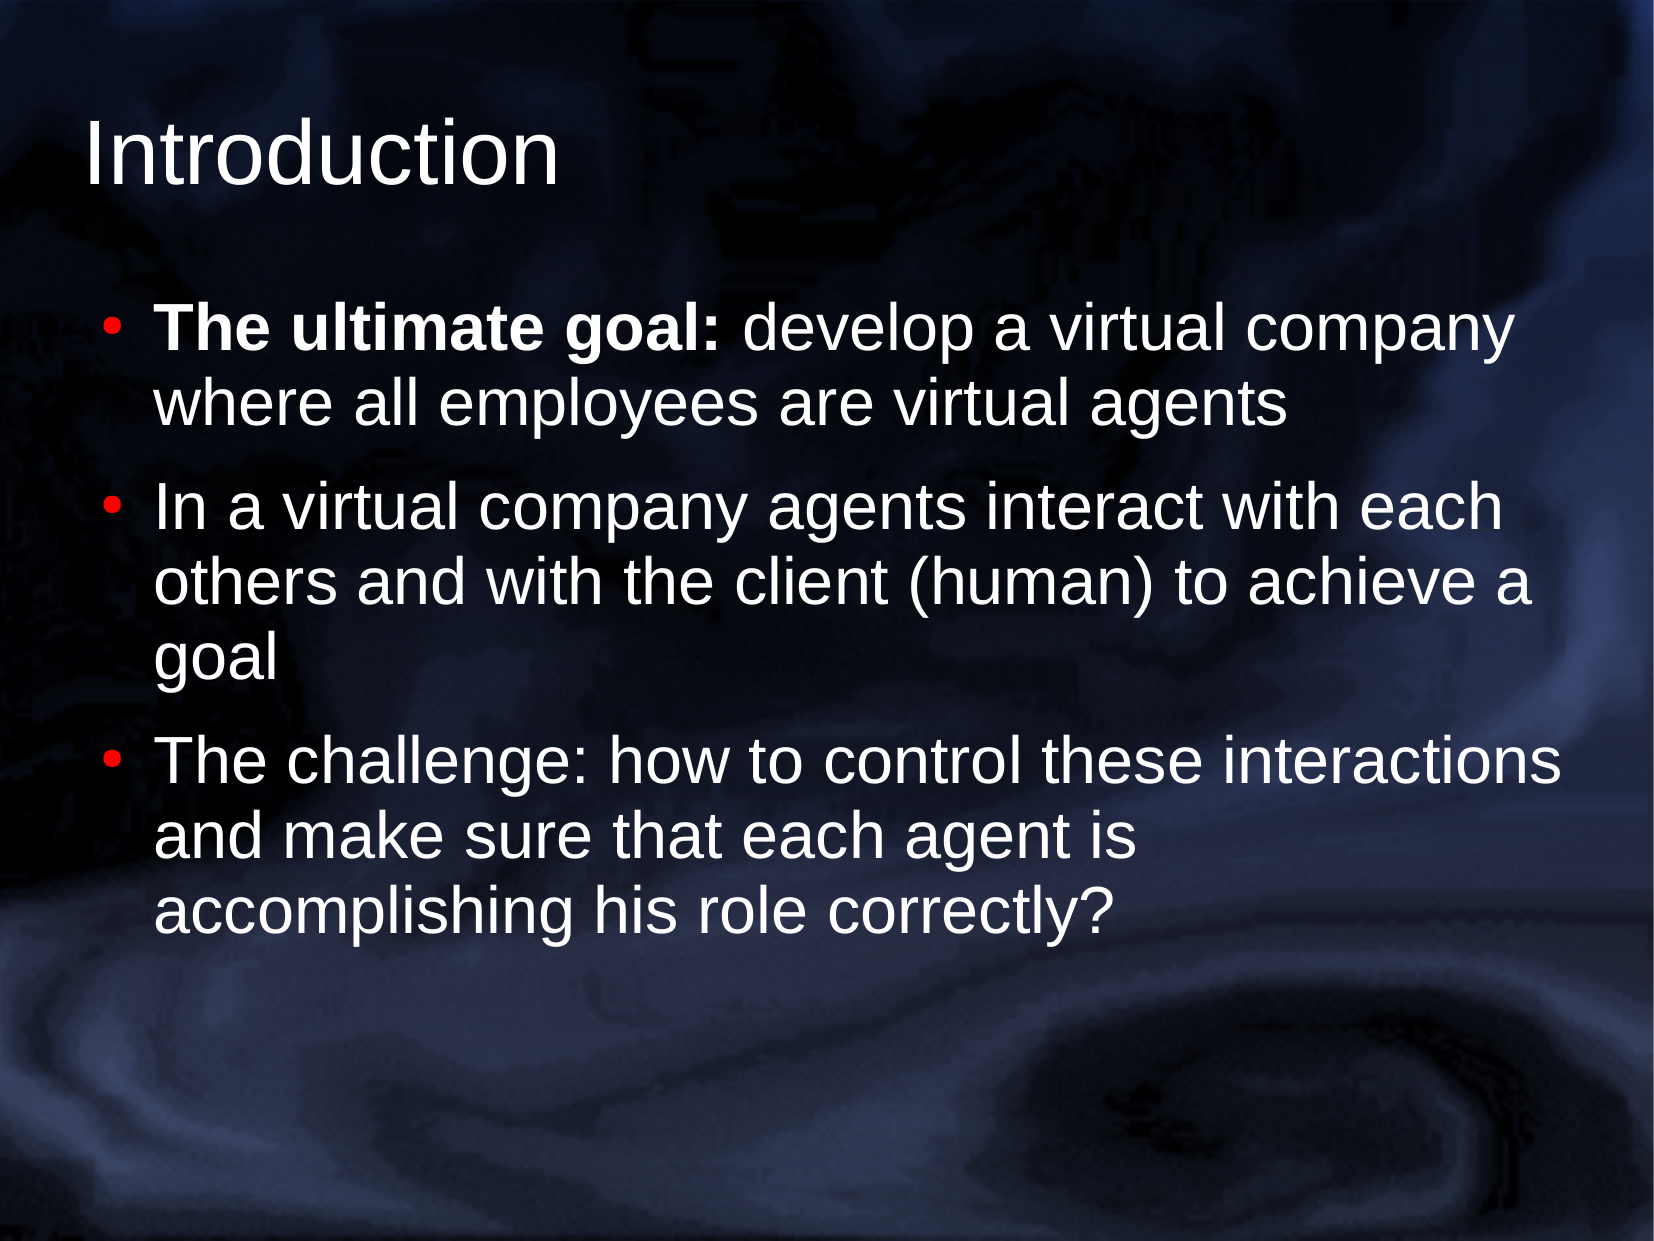

# Introduction
The ultimate goal: develop a virtual company where all employees are virtual agents
In a virtual company agents interact with each others and with the client (human) to achieve a goal
The challenge: how to control these interactions and make sure that each agent is accomplishing his role correctly?